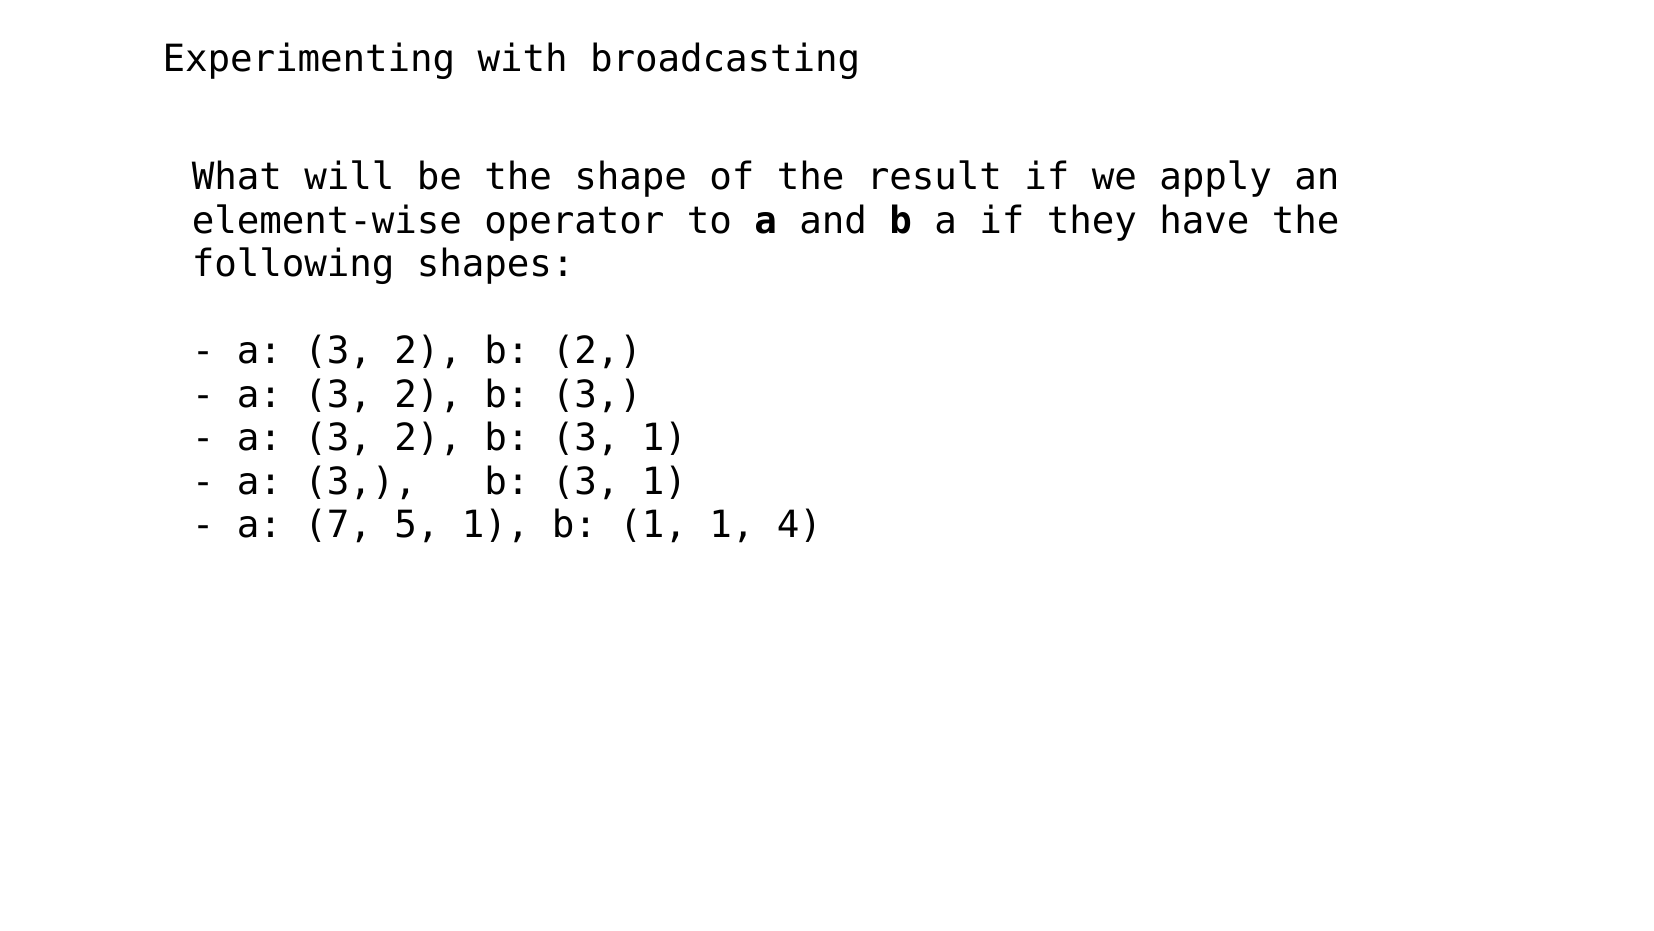

Experimenting with broadcasting
What will be the shape of the result if we apply an element-wise operator to a and b a if they have the following shapes:
- a: (3, 2), b: (2,)
- a: (3, 2), b: (3,)
- a: (3, 2), b: (3, 1)
- a: (3,), b: (3, 1)
- a: (7, 5, 1), b: (1, 1, 4)